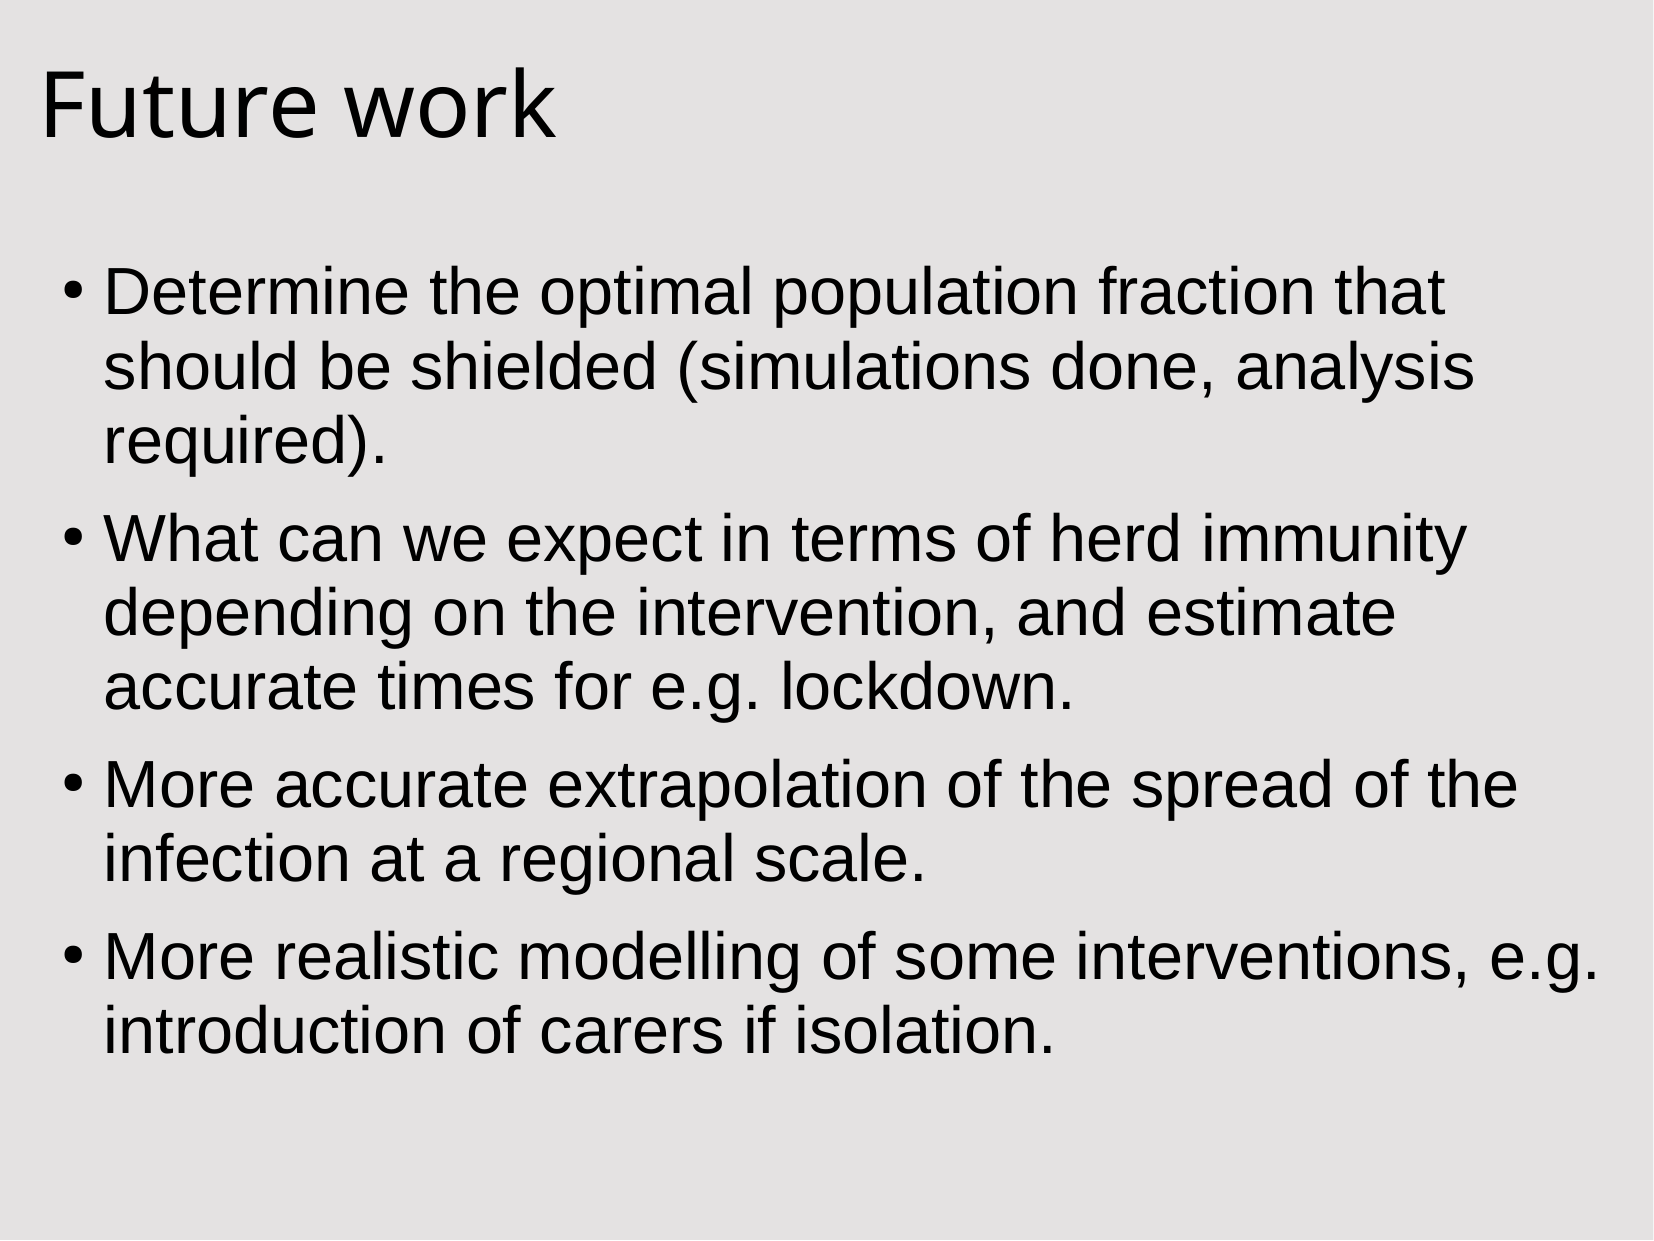

Future work
# Determine the optimal population fraction that should be shielded (simulations done, analysis required).
What can we expect in terms of herd immunity depending on the intervention, and estimate accurate times for e.g. lockdown.
More accurate extrapolation of the spread of the infection at a regional scale.
More realistic modelling of some interventions, e.g. introduction of carers if isolation.